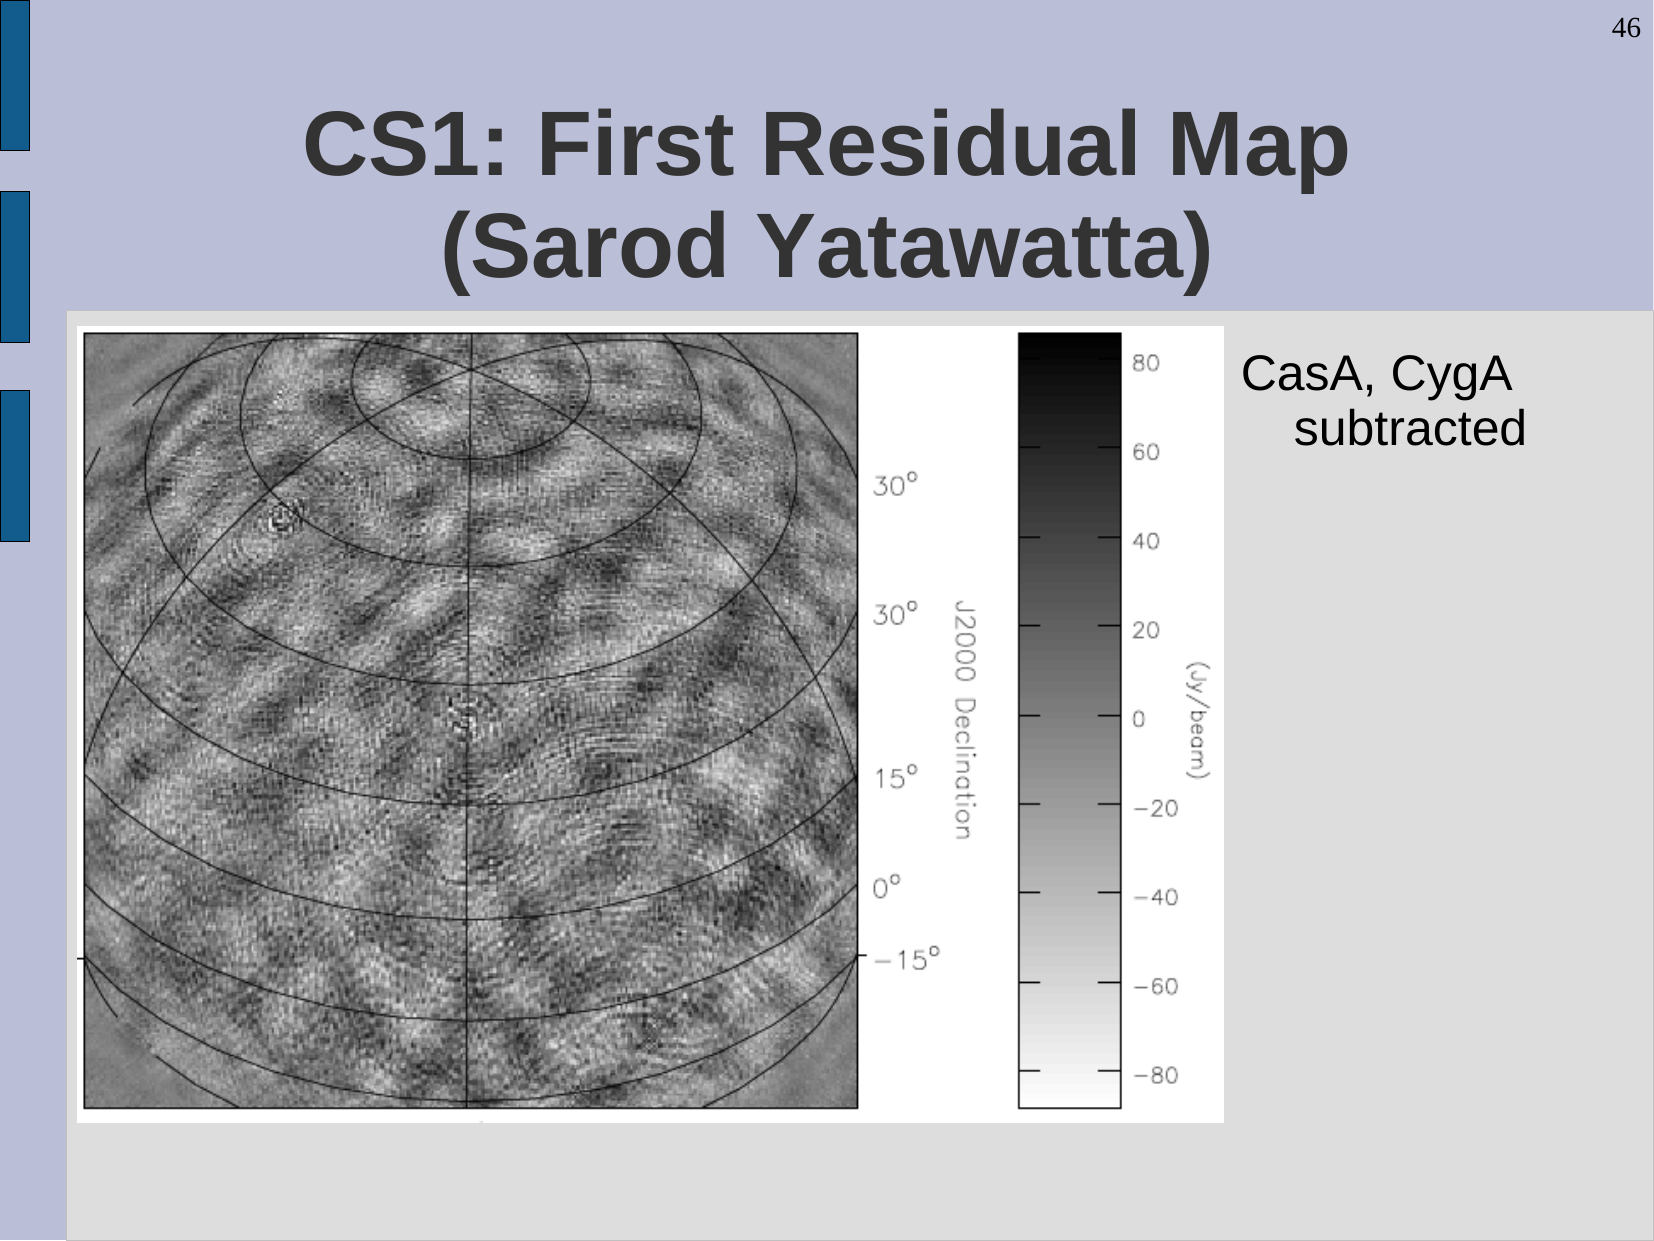

46
# CS1: First Residual Map (Sarod Yatawatta)
CasA, CygA subtracted